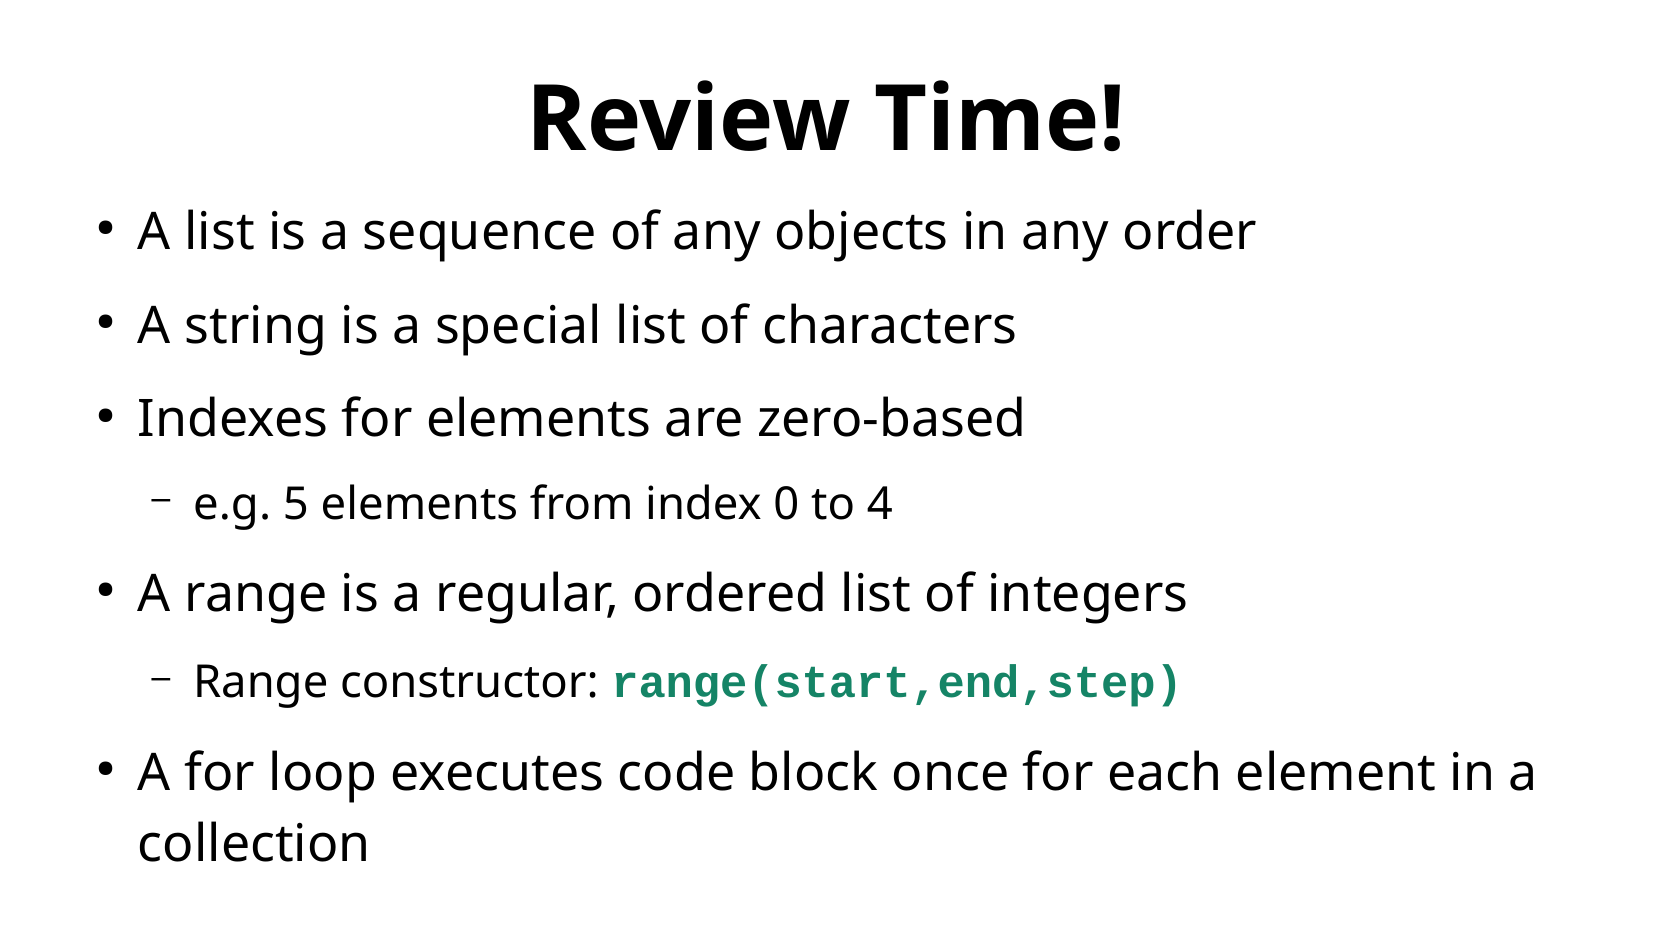

# Review Time!
A list is a sequence of any objects in any order
A string is a special list of characters
Indexes for elements are zero-based
e.g. 5 elements from index 0 to 4
A range is a regular, ordered list of integers
Range constructor: range(start,end,step)
A for loop executes code block once for each element in a collection